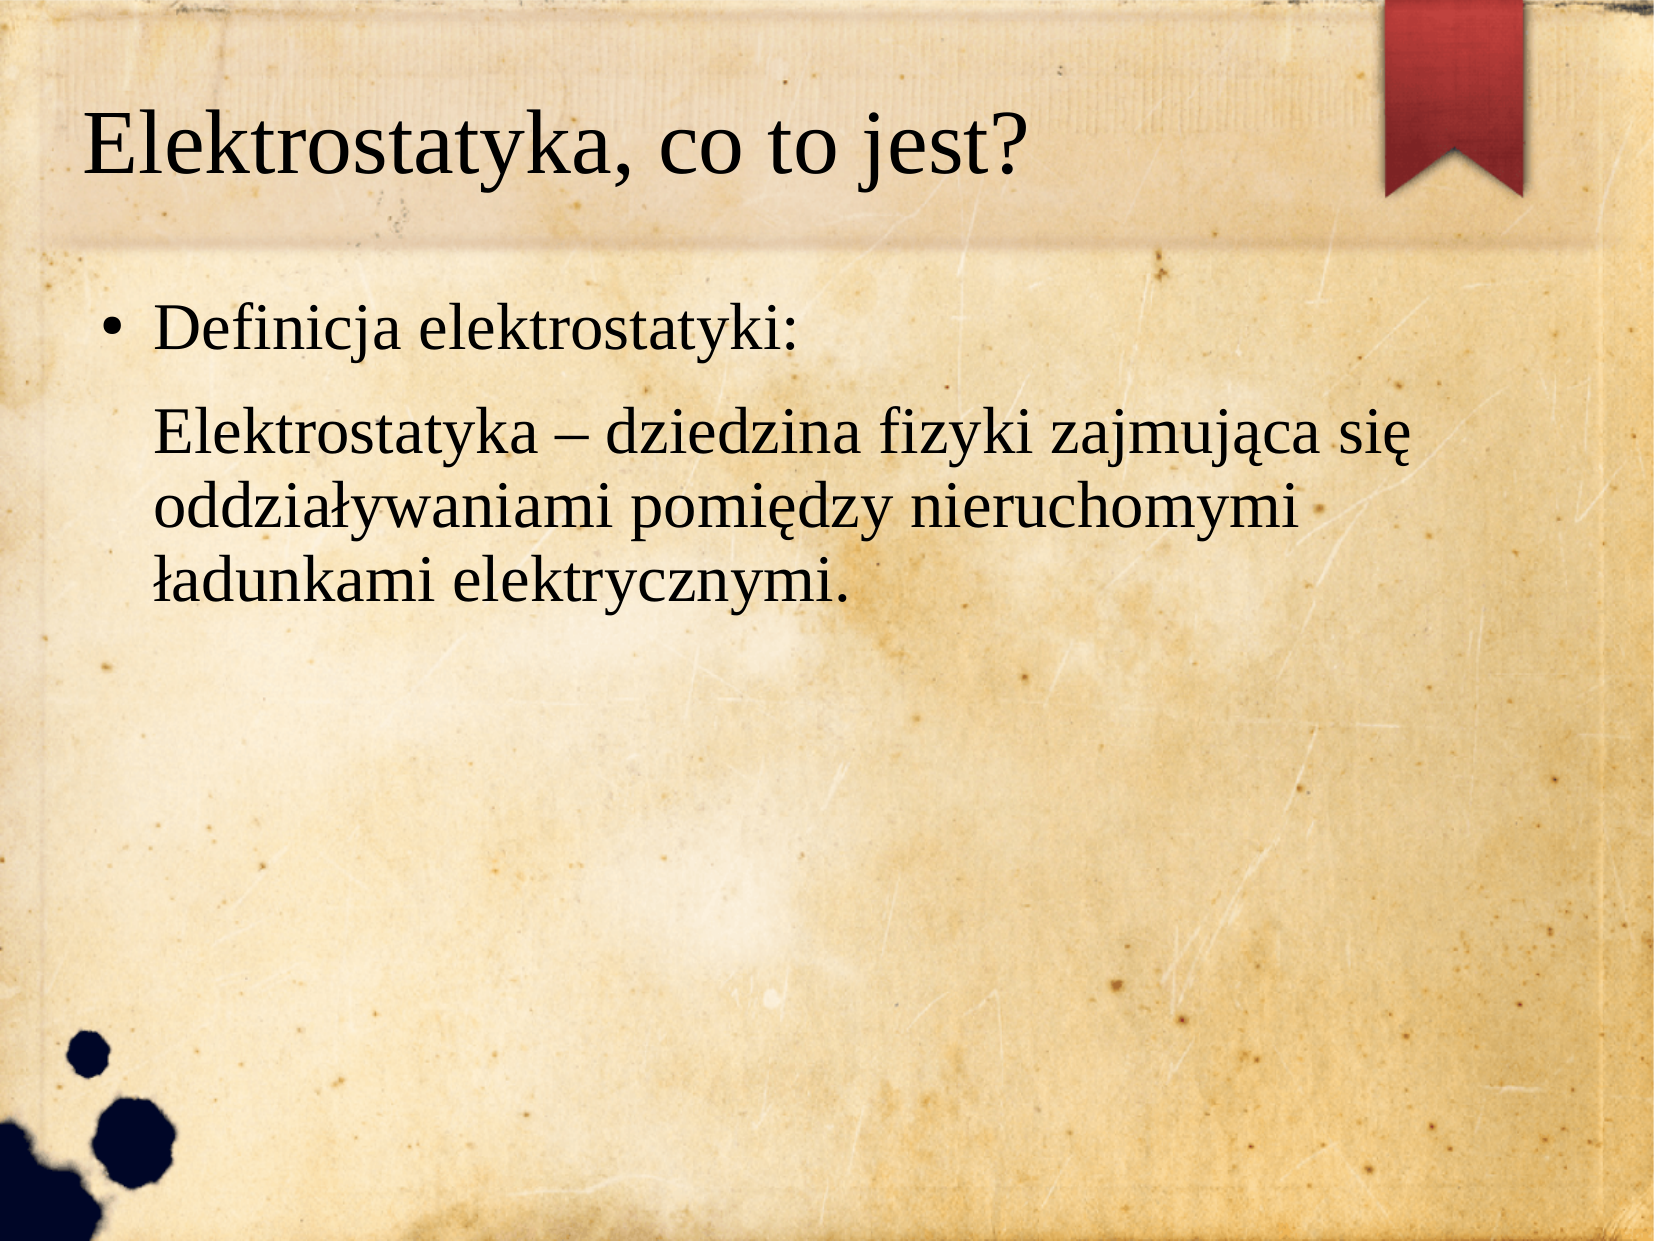

# Elektrostatyka, co to jest?
Definicja elektrostatyki:
Elektrostatyka – dziedzina fizyki zajmująca się oddziaływaniami pomiędzy nieruchomymi ładunkami elektrycznymi.